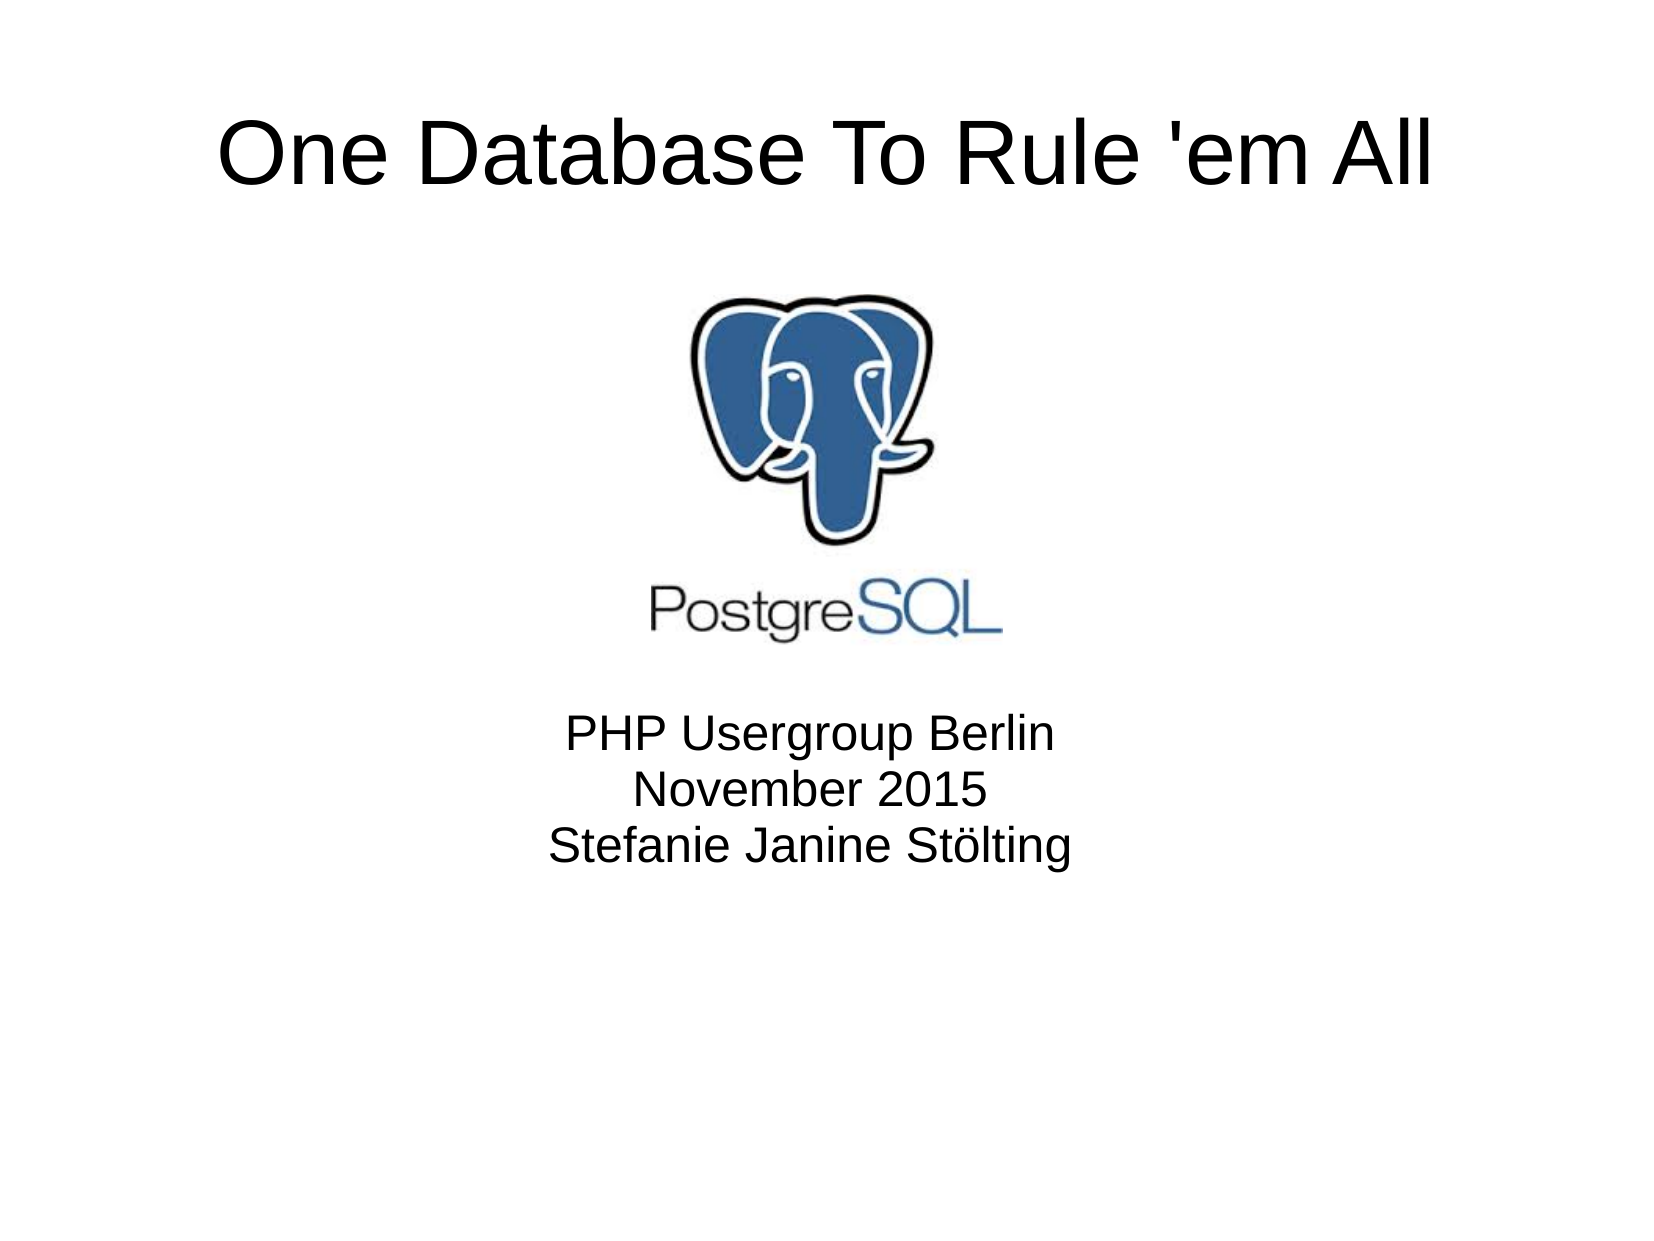

# One Database To Rule 'em All
PHP Usergroup Berlin
November 2015
Stefanie Janine Stölting